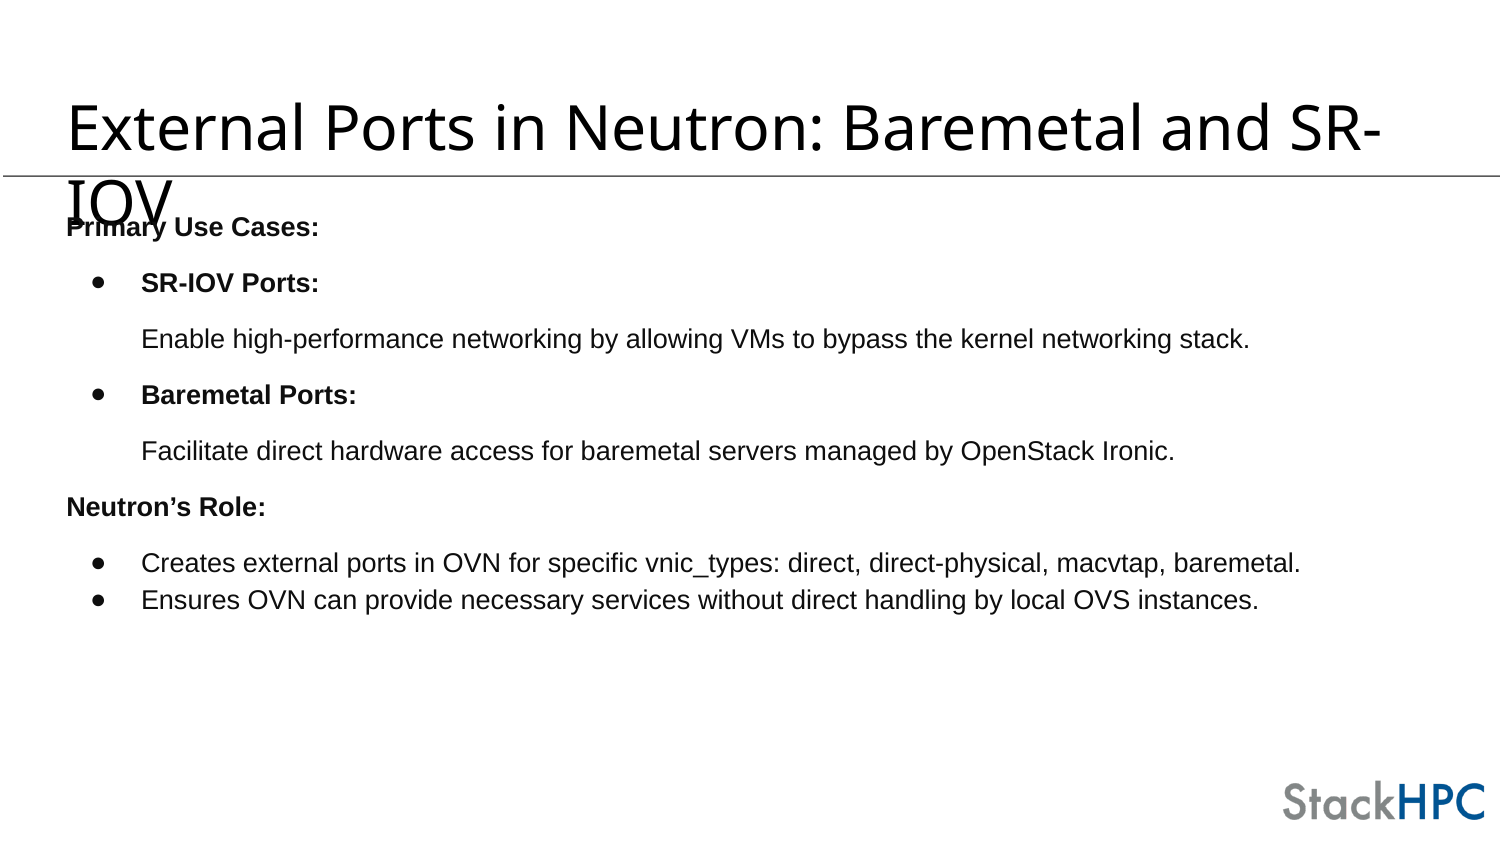

# External Ports in Neutron: Baremetal and SR-IOV
Primary Use Cases:
SR-IOV Ports:
Enable high-performance networking by allowing VMs to bypass the kernel networking stack.
Baremetal Ports:
Facilitate direct hardware access for baremetal servers managed by OpenStack Ironic.
Neutron’s Role:
Creates external ports in OVN for specific vnic_types: direct, direct-physical, macvtap, baremetal.
Ensures OVN can provide necessary services without direct handling by local OVS instances.